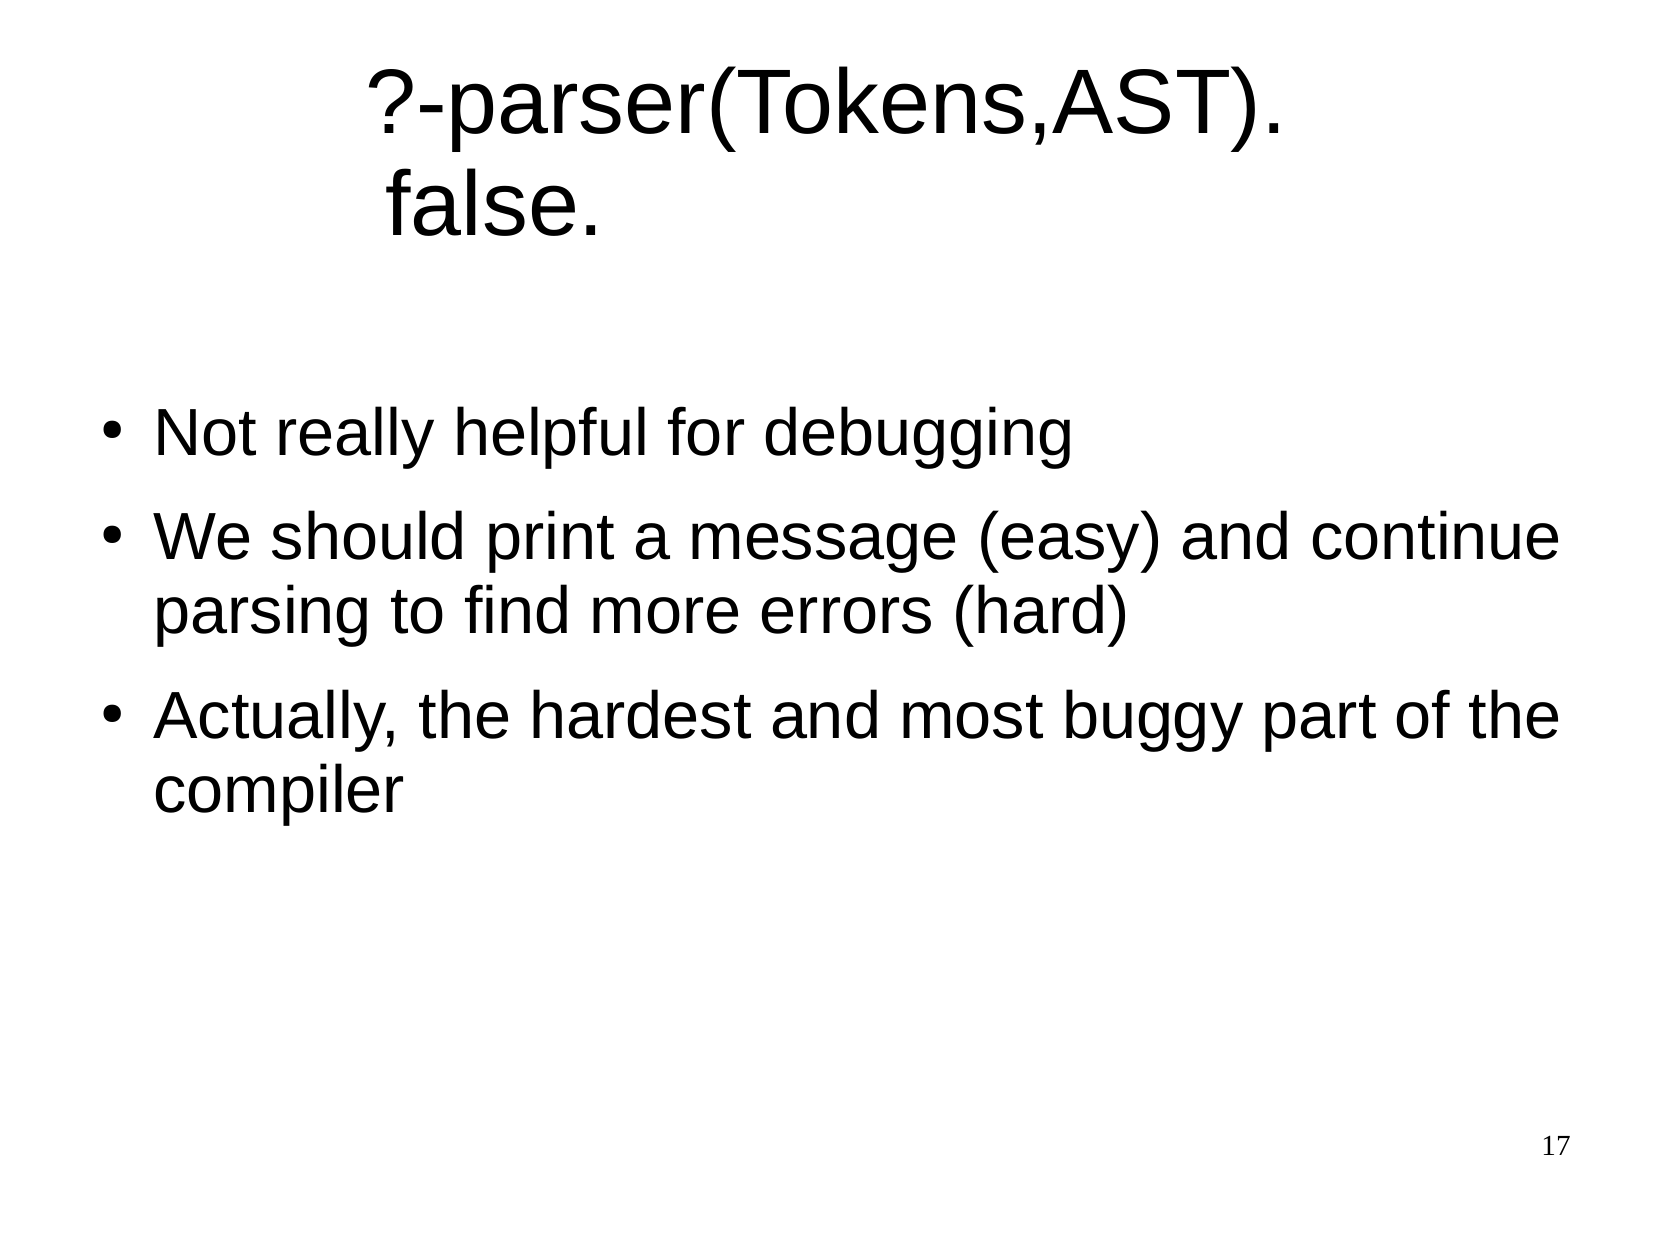

# ?-parser(Tokens,AST). false.
Not really helpful for debugging
We should print a message (easy) and continue parsing to find more errors (hard)
Actually, the hardest and most buggy part of the compiler
17